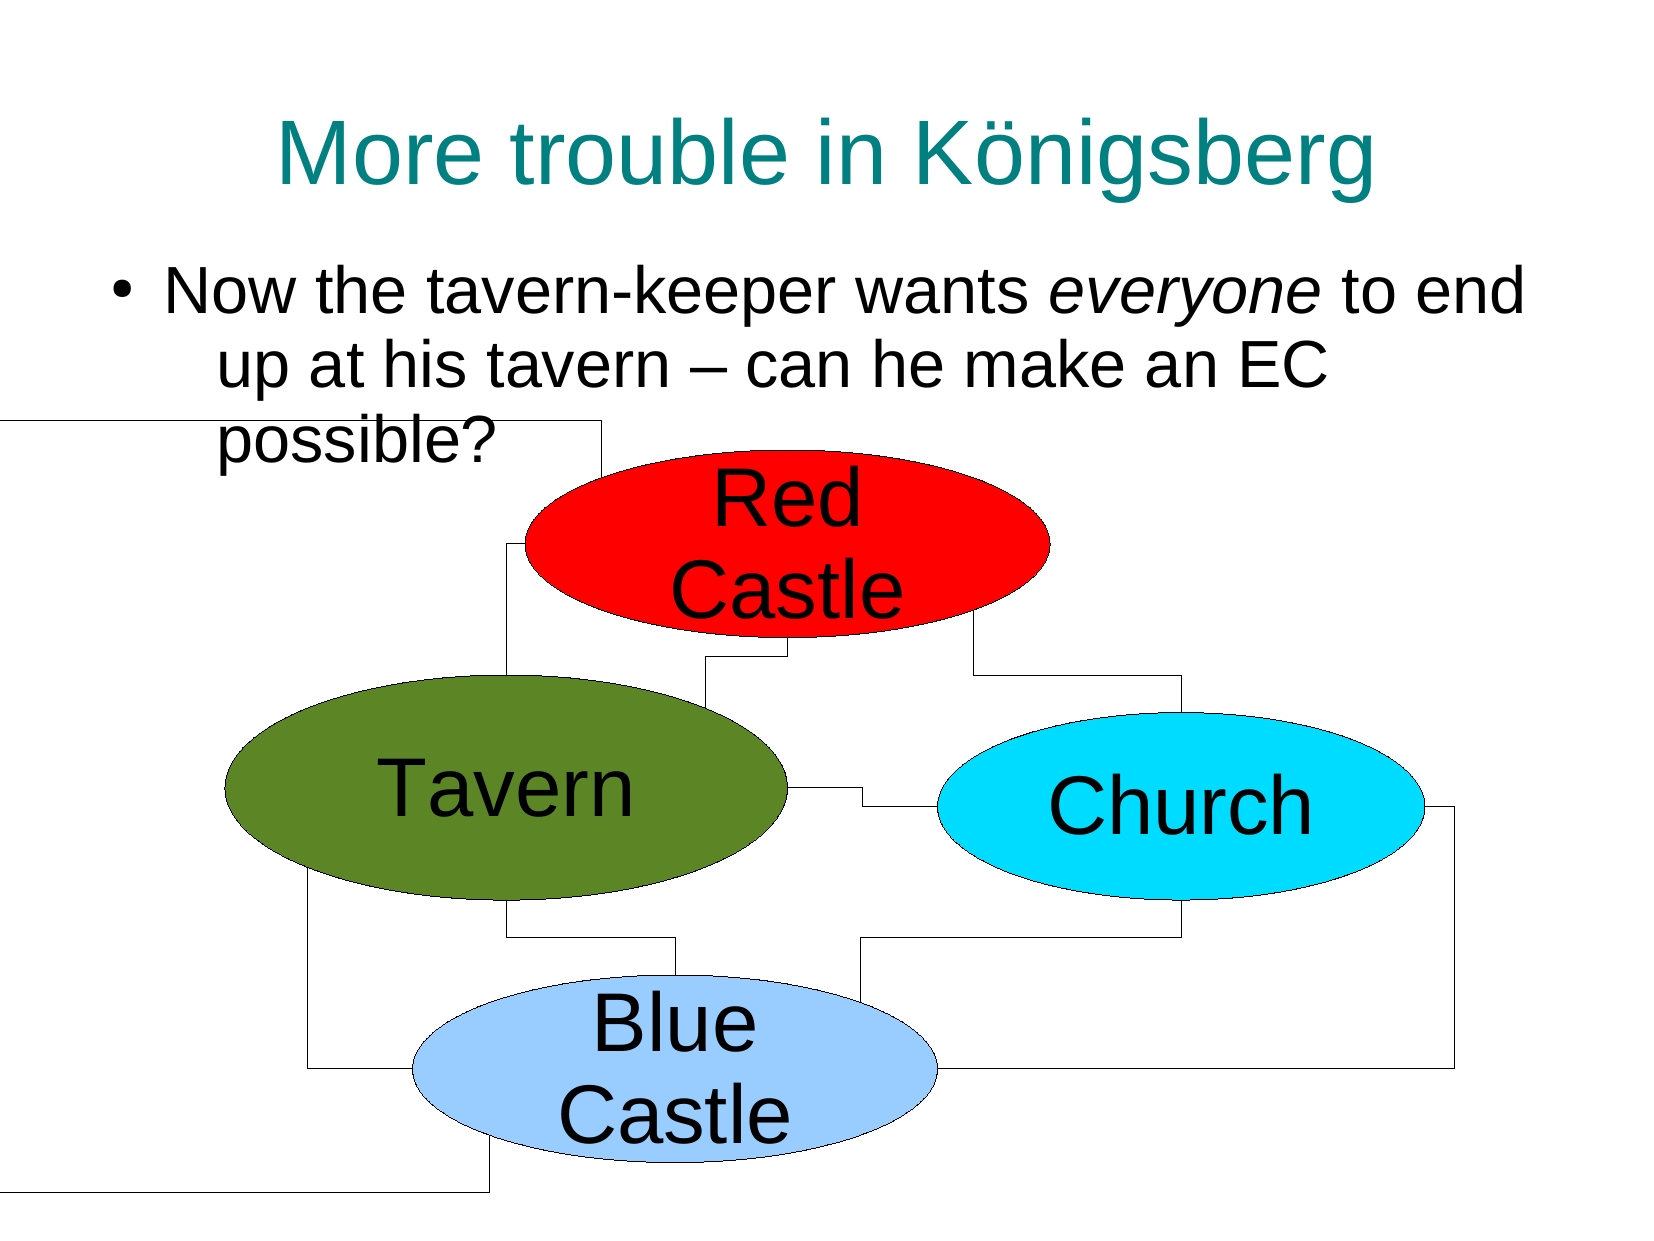

# More trouble in Königsberg
Now the tavern-keeper wants everyone to end up at his tavern – can he make an EC possible?
Red Castle
Tavern
Church
Blue Castle